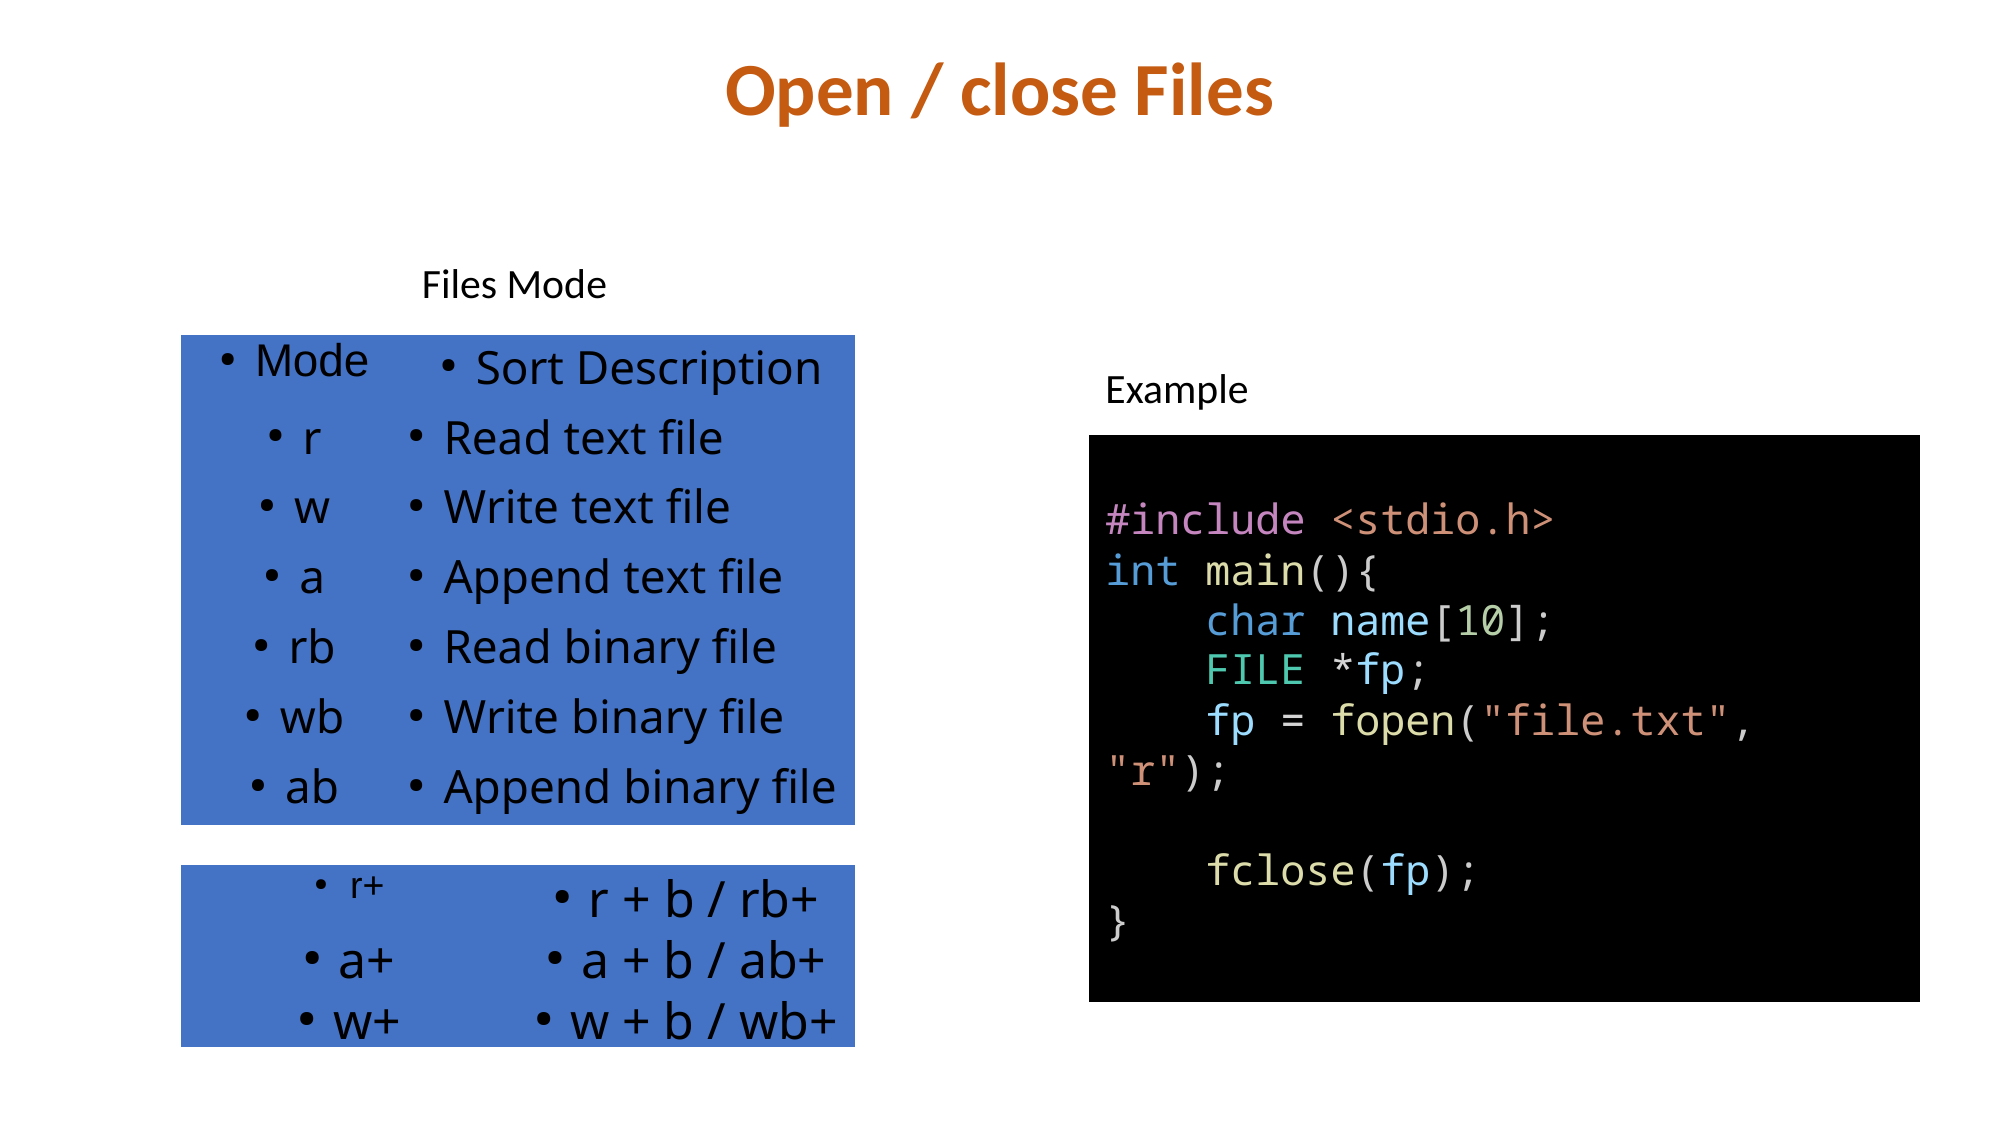

Open / close Files
Files Mode
| Mode | Sort Description |
| --- | --- |
| r | Read text file |
| w | Write text file |
| a | Append text file |
| rb | Read binary file |
| wb | Write binary file |
| ab | Append binary file |
Example
#include <stdio.h>
int main(){
    char name[10];
    FILE *fp;
    fp = fopen("file.txt", "r");
    fclose(fp);
}
| r+ | r + b / rb+ |
| --- | --- |
| a+ | a + b / ab+ |
| w+ | w + b / wb+ |